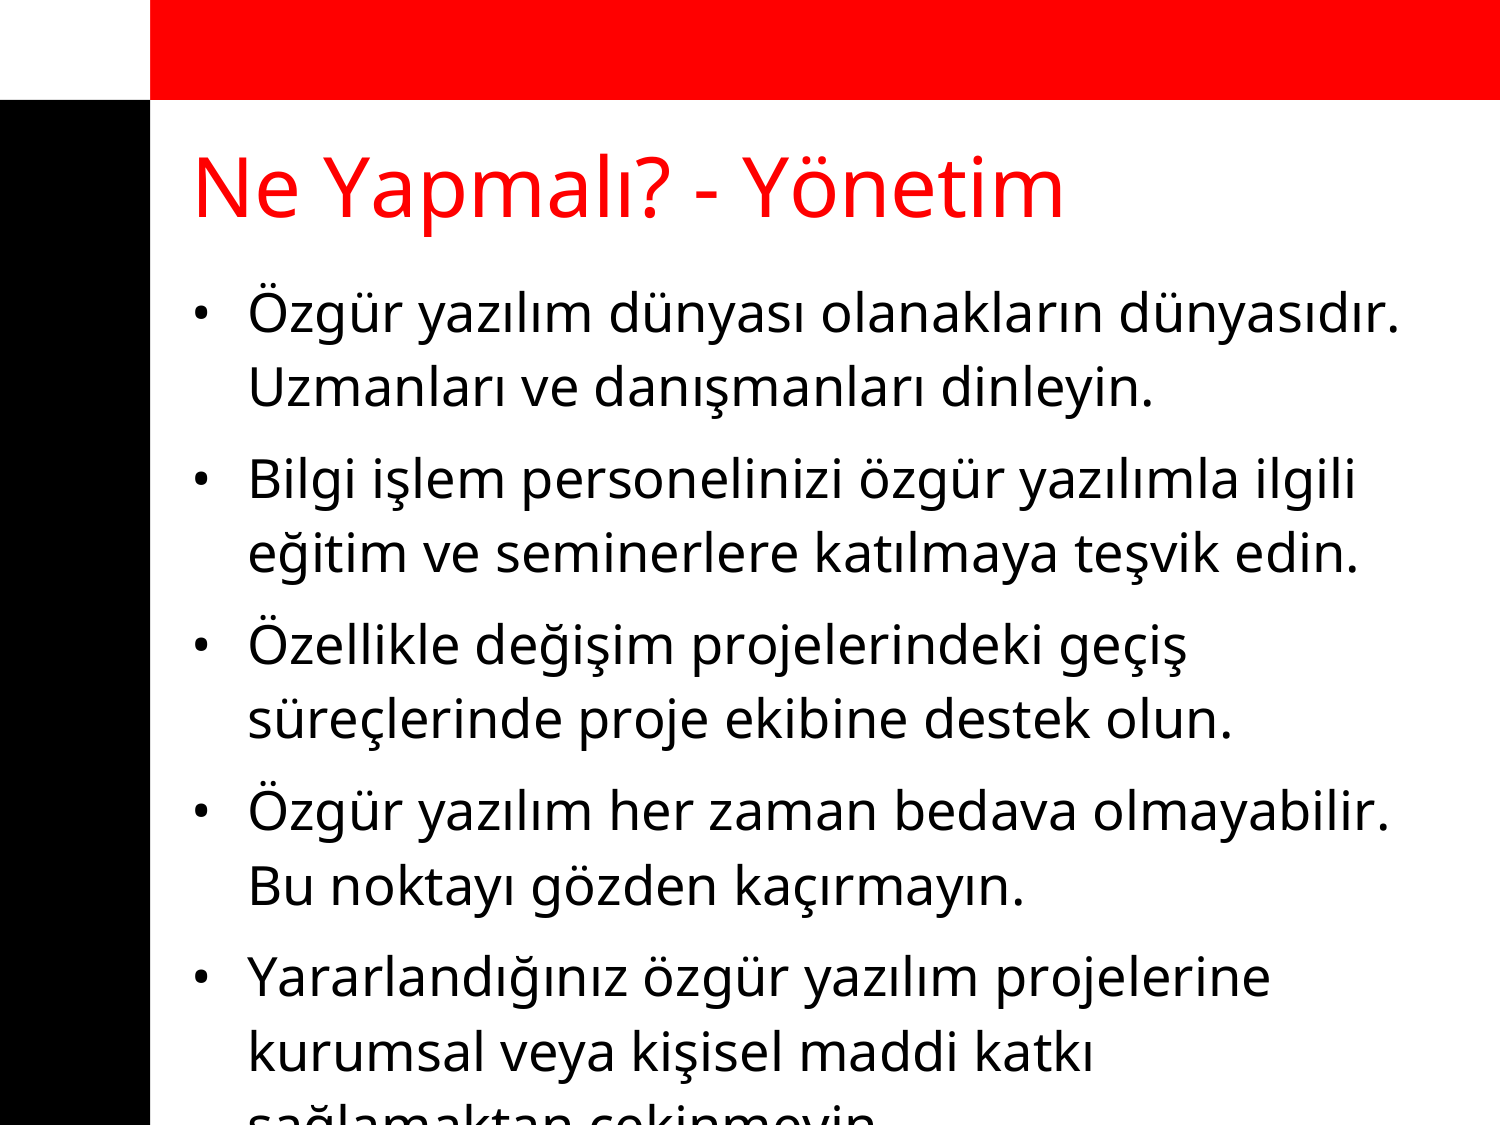

# Ne Yapmalı? - Yönetim
Özgür yazılım dünyası olanakların dünyasıdır. Uzmanları ve danışmanları dinleyin.
Bilgi işlem personelinizi özgür yazılımla ilgili eğitim ve seminerlere katılmaya teşvik edin.
Özellikle değişim projelerindeki geçiş süreçlerinde proje ekibine destek olun.
Özgür yazılım her zaman bedava olmayabilir. Bu noktayı gözden kaçırmayın.
Yararlandığınız özgür yazılım projelerine kurumsal veya kişisel maddi katkı sağlamaktan çekinmeyin.
Projelerde görev alan personelinizi teşvik edin.